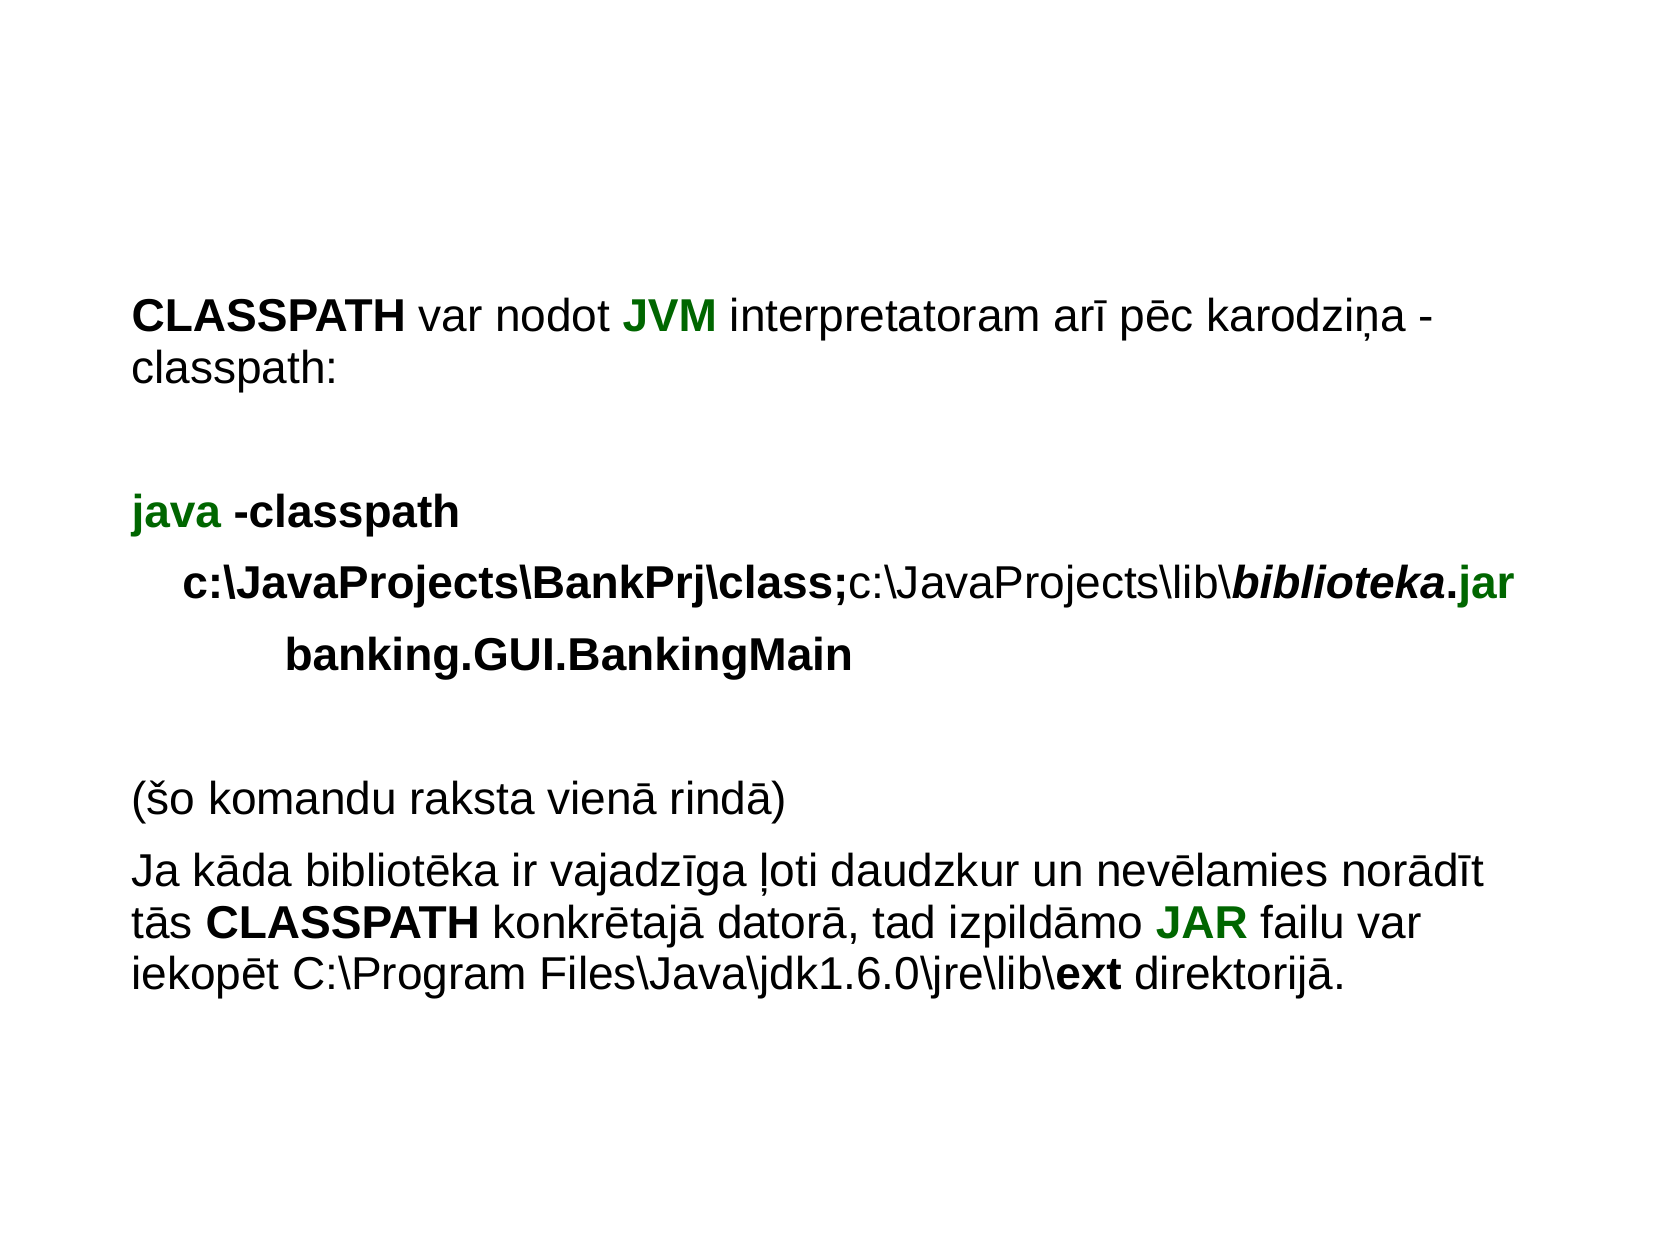

#
CLASSPATH var nodot JVM interpretatoram arī pēc karodziņa -classpath:
java -classpath
 c:\JavaProjects\BankPrj\class;c:\JavaProjects\lib\biblioteka.jar
 banking.GUI.BankingMain
(šo komandu raksta vienā rindā)
Ja kāda bibliotēka ir vajadzīga ļoti daudzkur un nevēlamies norādīt tās CLASSPATH konkrētajā datorā, tad izpildāmo JAR failu var iekopēt C:\Program Files\Java\jdk1.6.0\jre\lib\ext direktorijā.